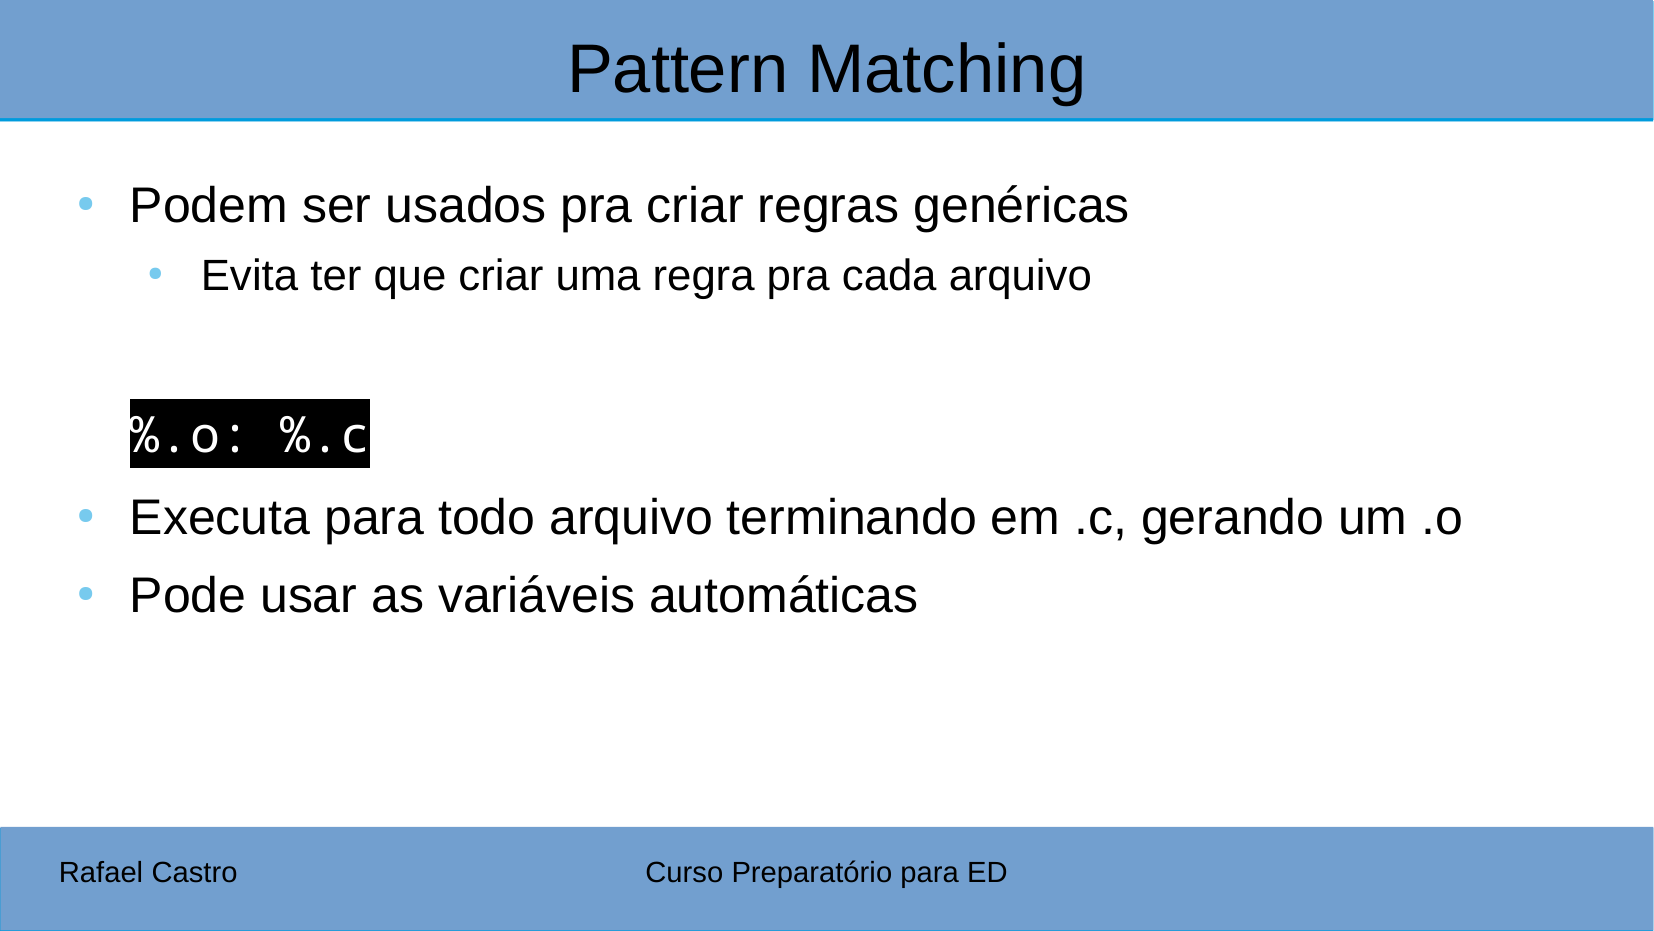

# Pattern Matching
Podem ser usados pra criar regras genéricas
Evita ter que criar uma regra pra cada arquivo
%.o: %.c
Executa para todo arquivo terminando em .c, gerando um .o
Pode usar as variáveis automáticas
Curso Preparatório para ED